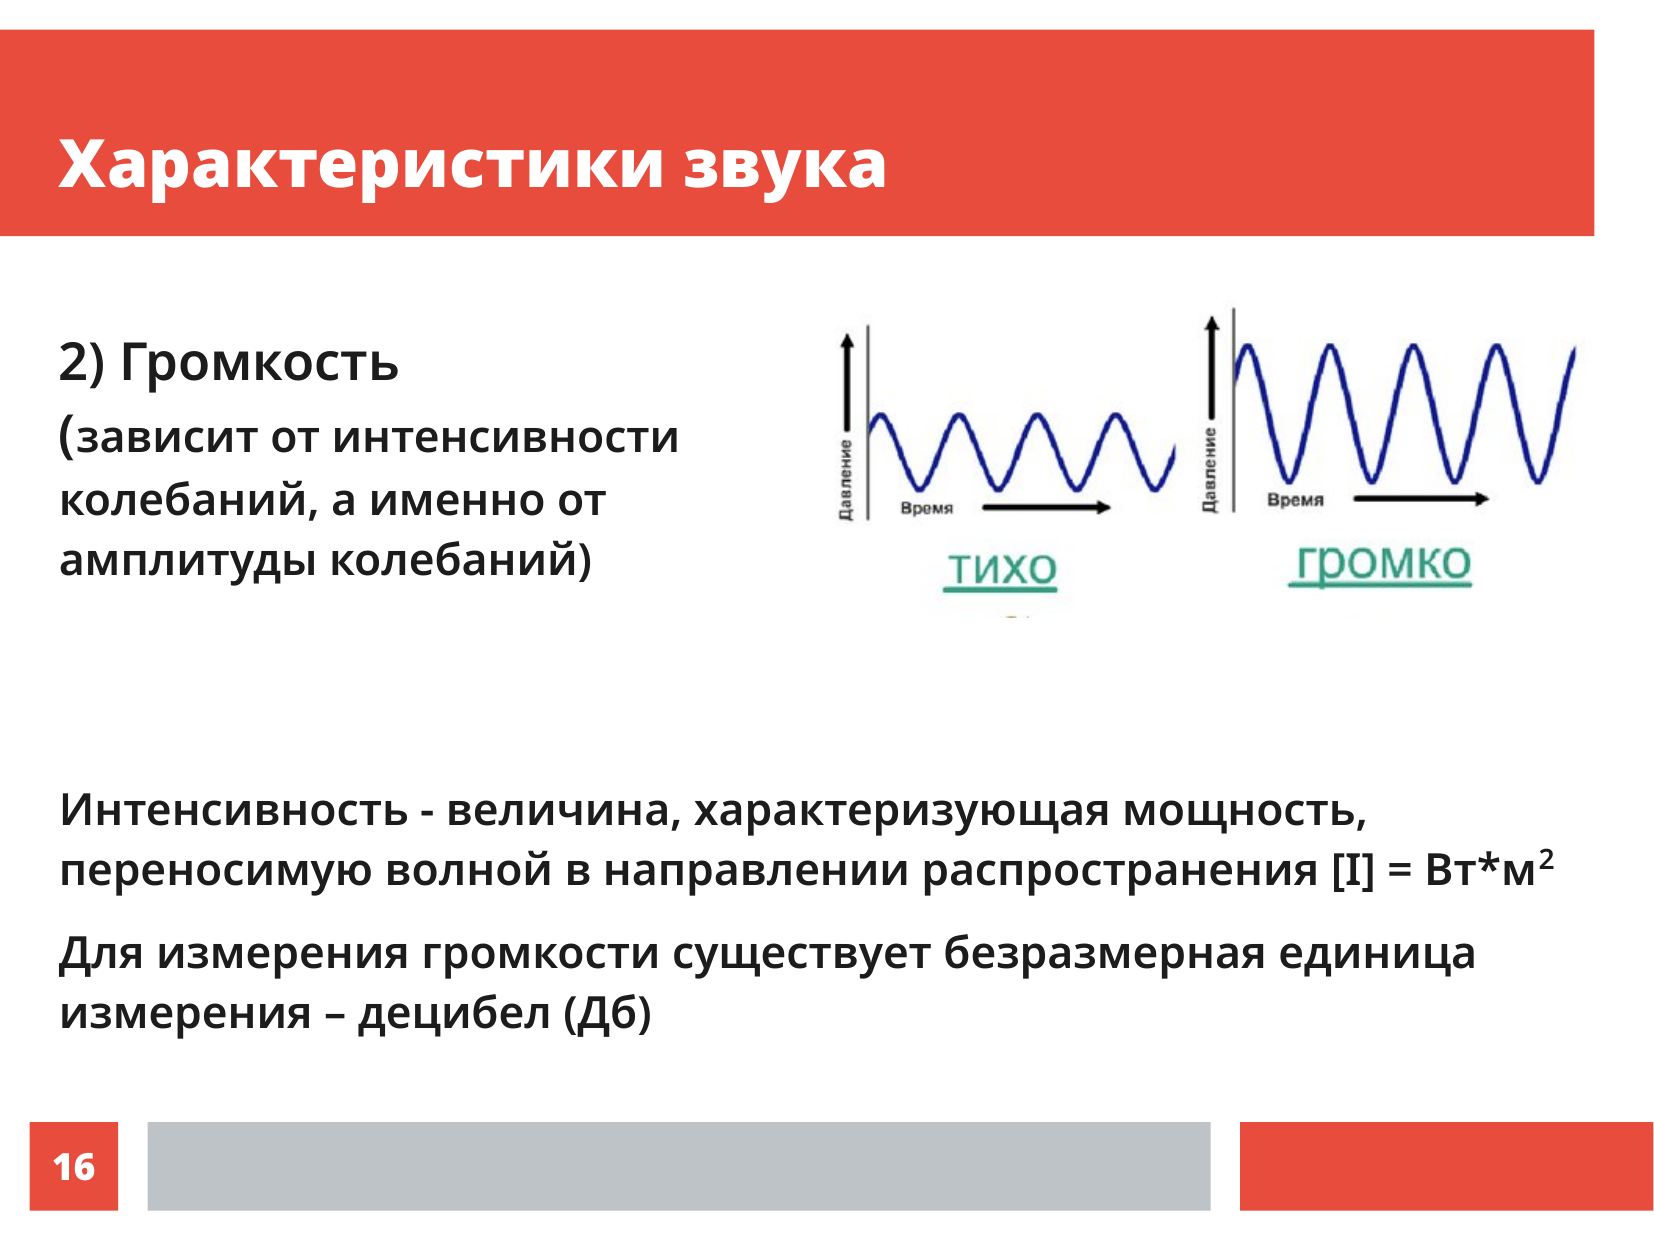

# Характеристики звука
2) Громкость
(зависит от интенсивности
колебаний, а именно от
амплитуды колебаний)
Интенсивность - величина, характеризующая мощность, переносимую волной в направлении распространения [I] = Вт*м2
Для измерения громкости существует безразмерная единица измерения – децибел (Дб)
16